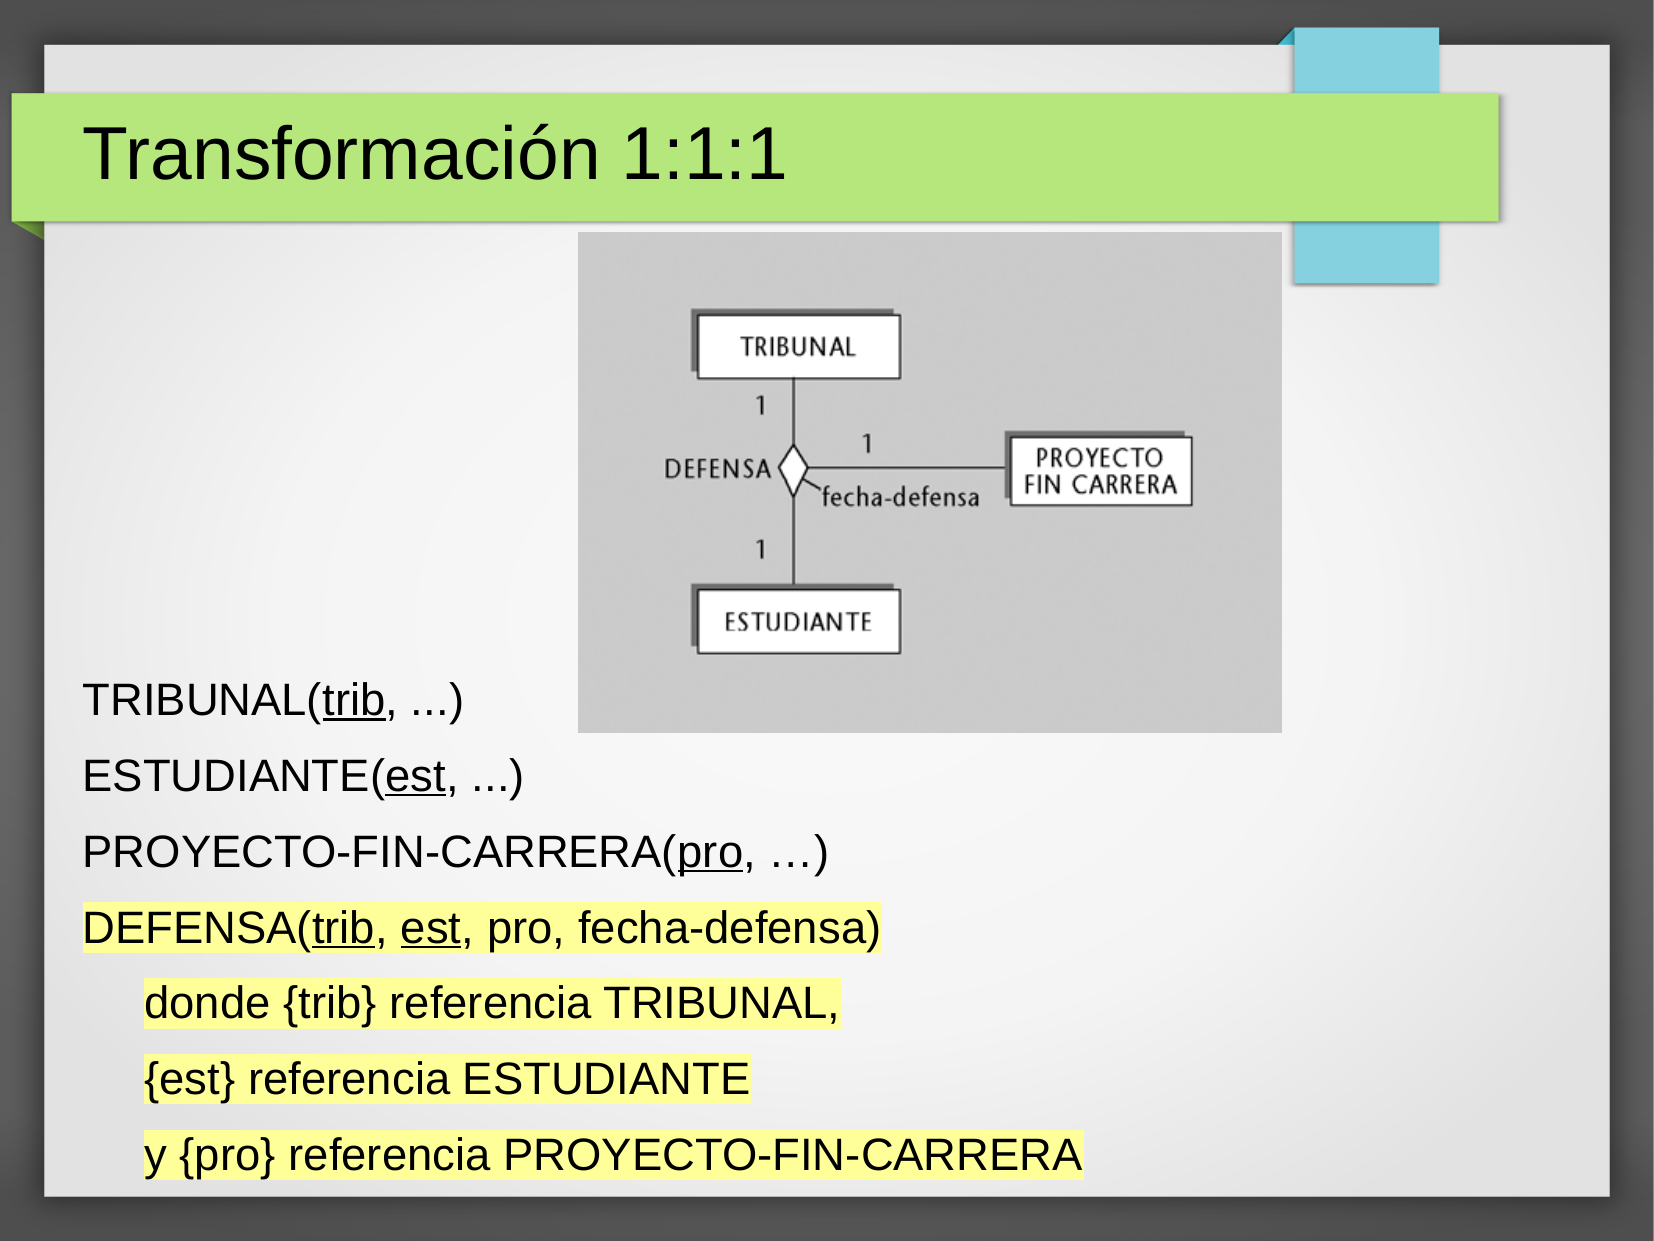

# Transformación 1:1:1
TRIBUNAL(trib, ...)
ESTUDIANTE(est, ...)
PROYECTO-FIN-CARRERA(pro, …)
DEFENSA(trib, est, pro, fecha-defensa)
donde {trib} referencia TRIBUNAL,
{est} referencia ESTUDIANTE
y {pro} referencia PROYECTO-FIN-CARRERA